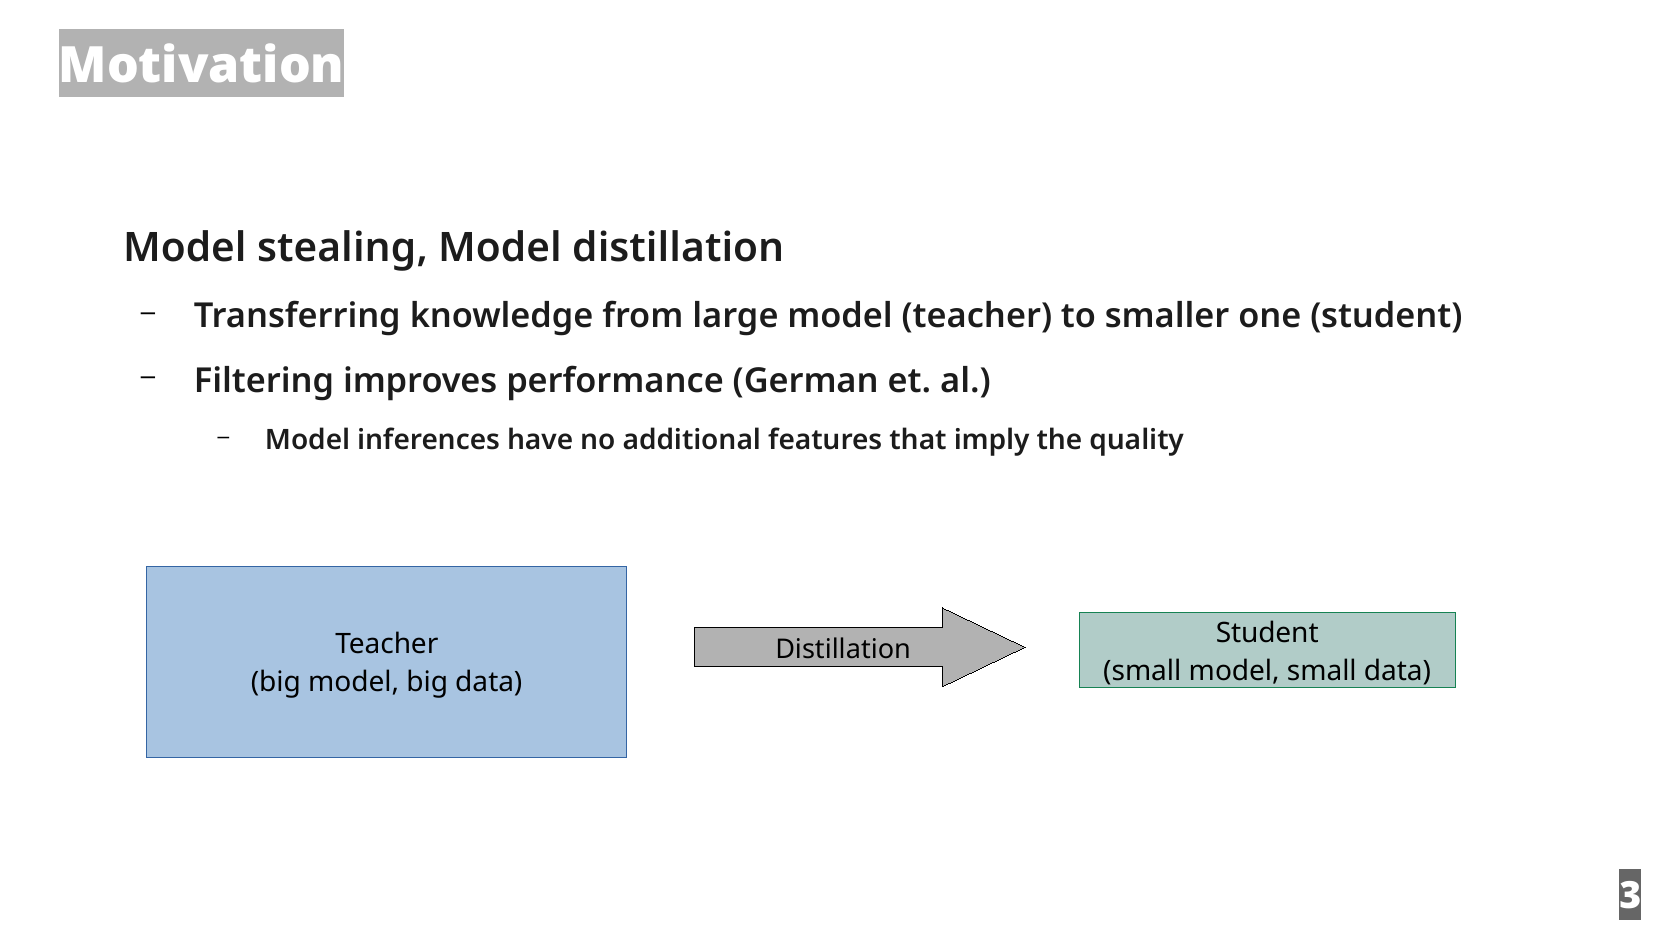

# Motivation
Model stealing, Model distillation
Transferring knowledge from large model (teacher) to smaller one (student)
Filtering improves performance (German et. al.)
Model inferences have no additional features that imply the quality
Teacher
(big model, big data)
Student
(small model, small data)
Distillation